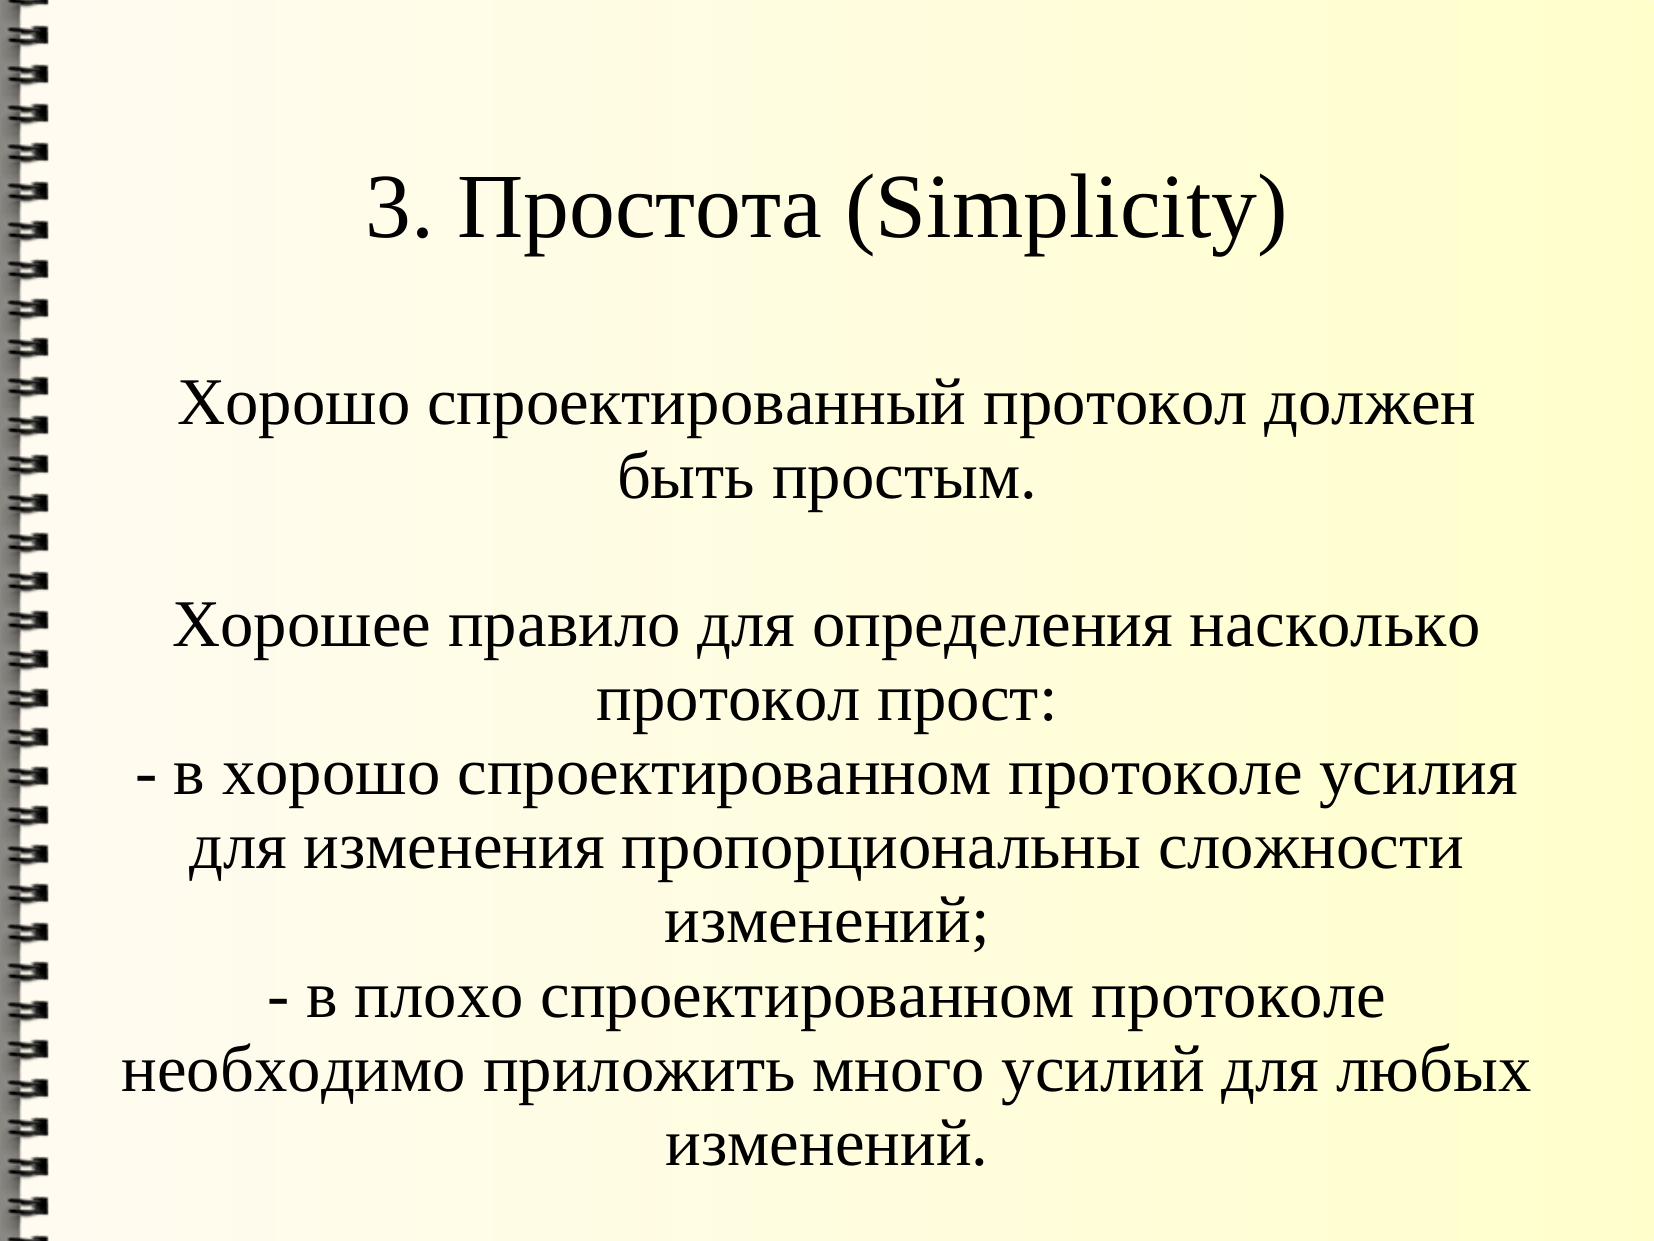

# 3. Простота (Simplicity)
Хорошо спроектированный протокол должен быть простым.
Хорошее правило для определения насколько протокол прост:
- в хорошо спроектированном протоколе усилия для изменения пропорциональны сложности изменений;
- в плохо спроектированном протоколе необходимо приложить много усилий для любых изменений.